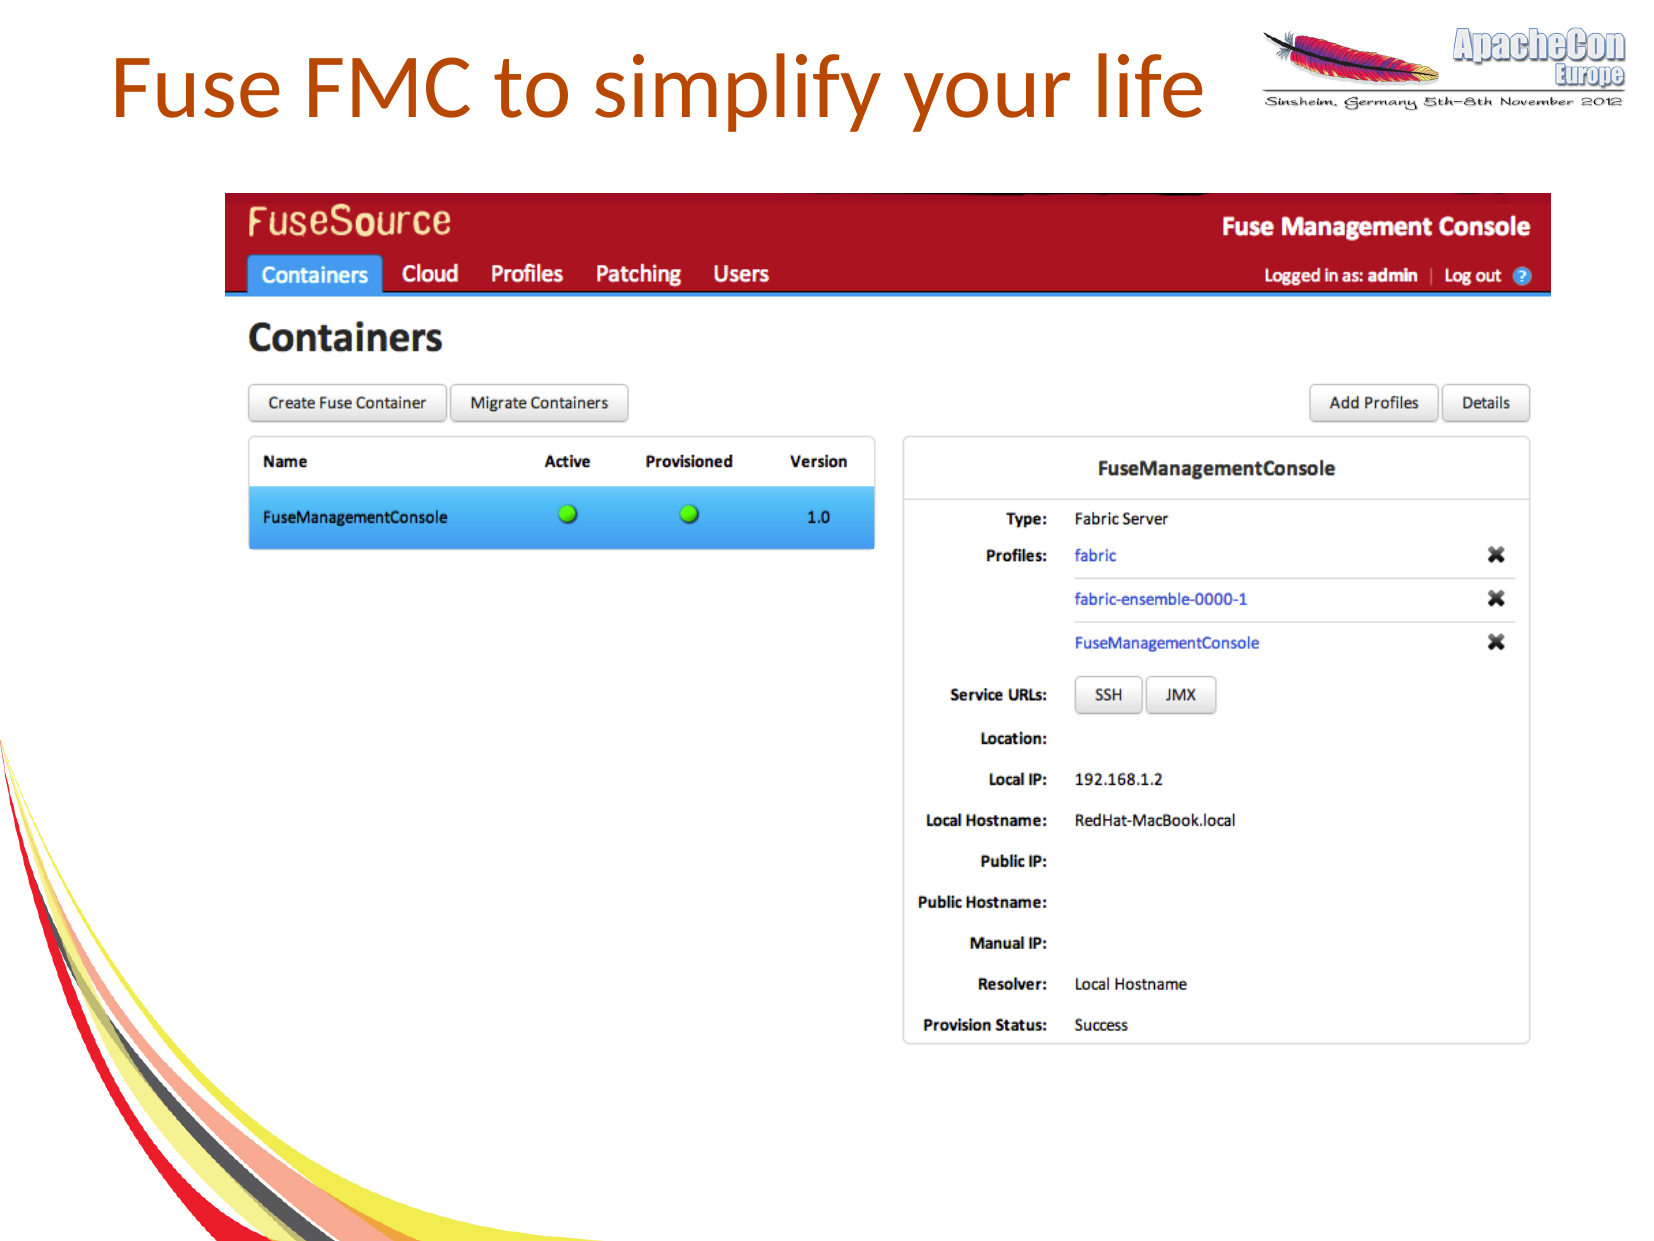

# Fuse FMC to simplify your life